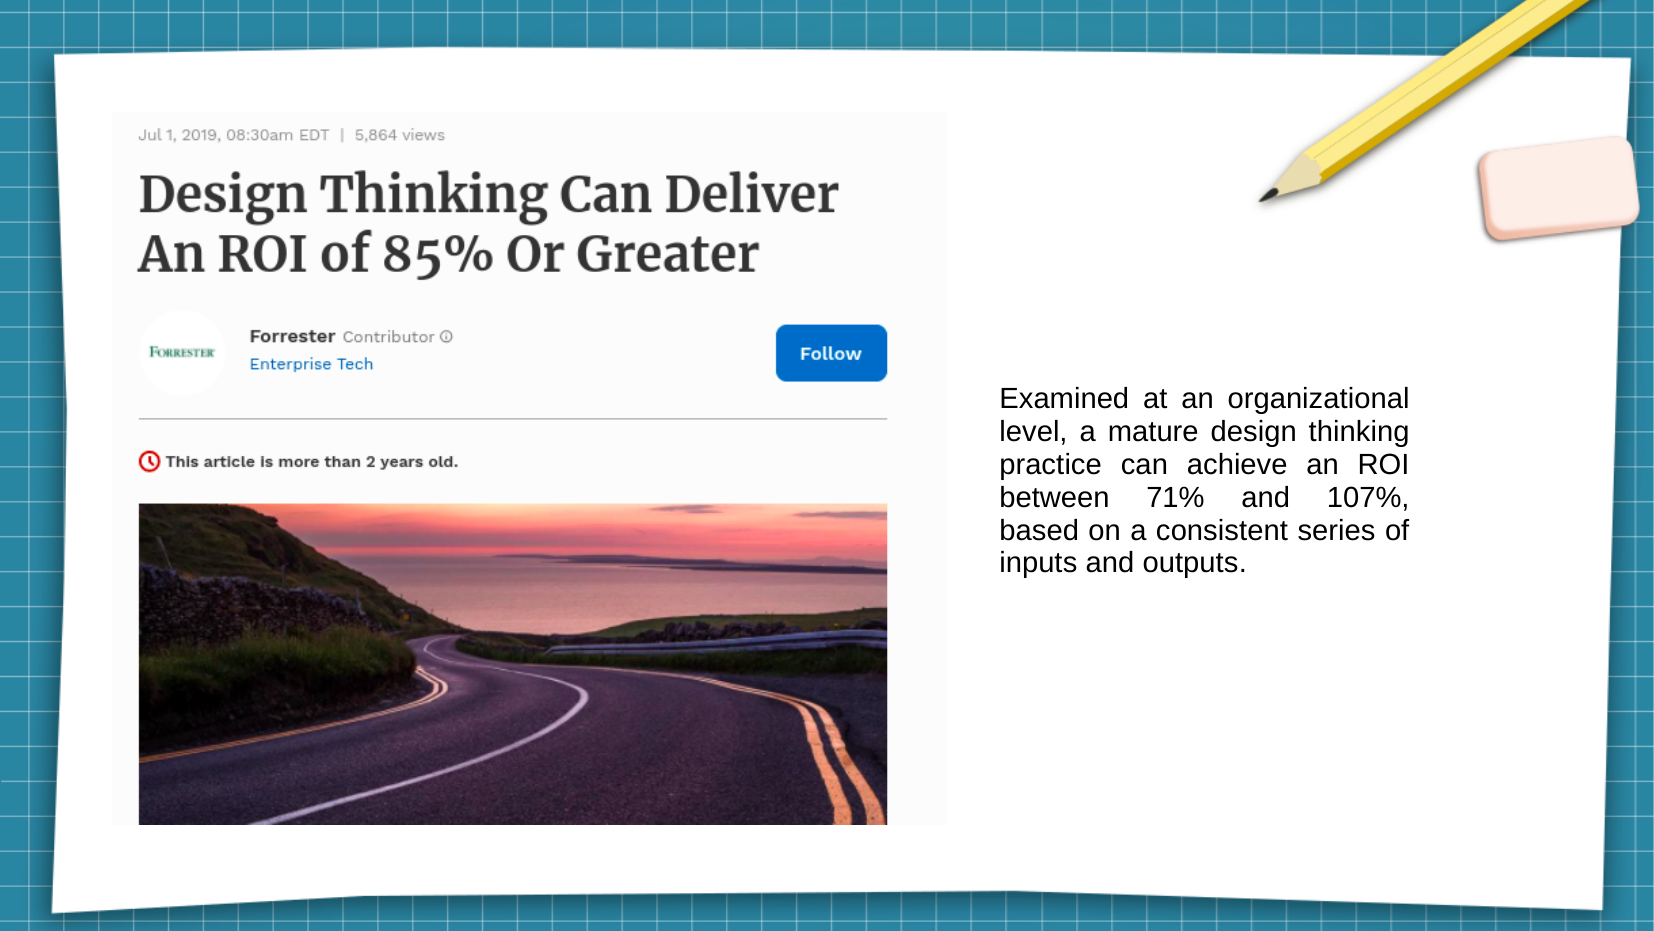

Examined at an organizational level, a mature design thinking practice can achieve an ROI between 71% and 107%, based on a consistent series of inputs and outputs.